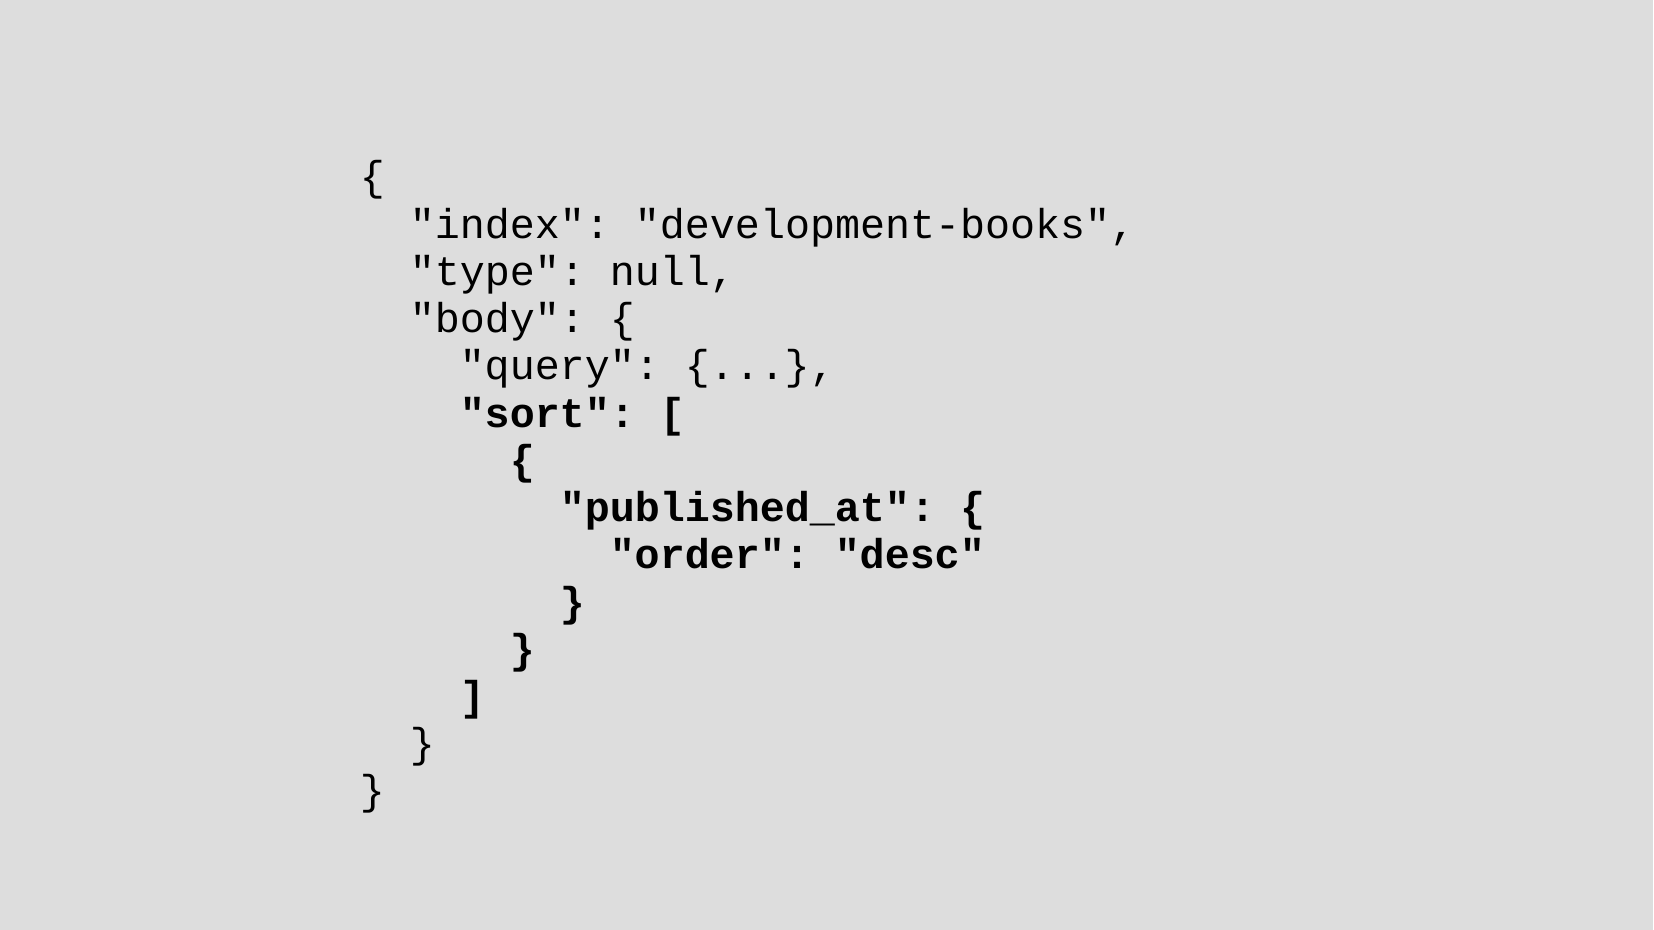

{
 "index": "development-books",
 "type": null,
 "body": {
 "query": {...},
 "sort": [
 {
 "published_at": {
 "order": "desc"
 }
 }
 ]
 }
}